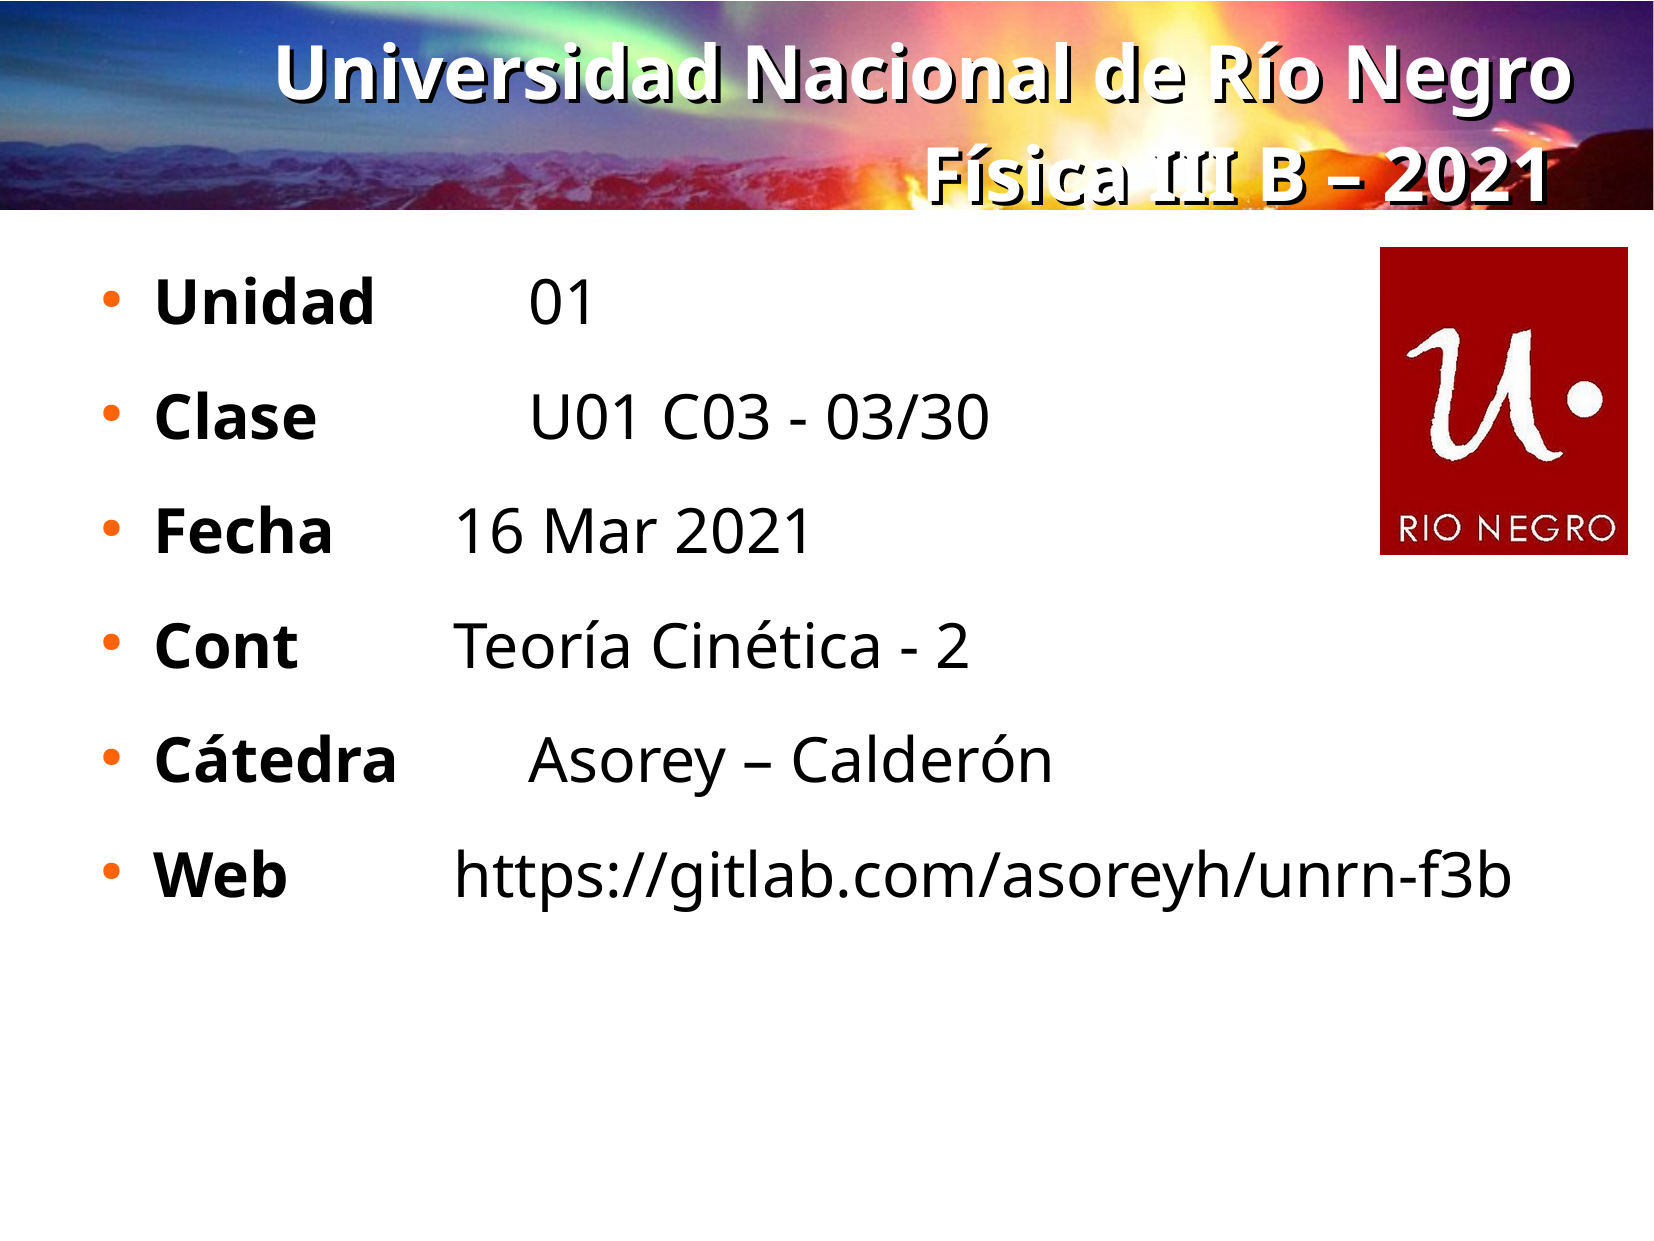

# Universidad Nacional de Río Negro Física III B – 2021
Unidad 		01
Clase			U01 C03 - 03/30
Fecha		16 Mar 2021
Cont			Teoría Cinética - 2
Cátedra		Asorey – Calderón
Web			https://gitlab.com/asoreyh/unrn-f3b